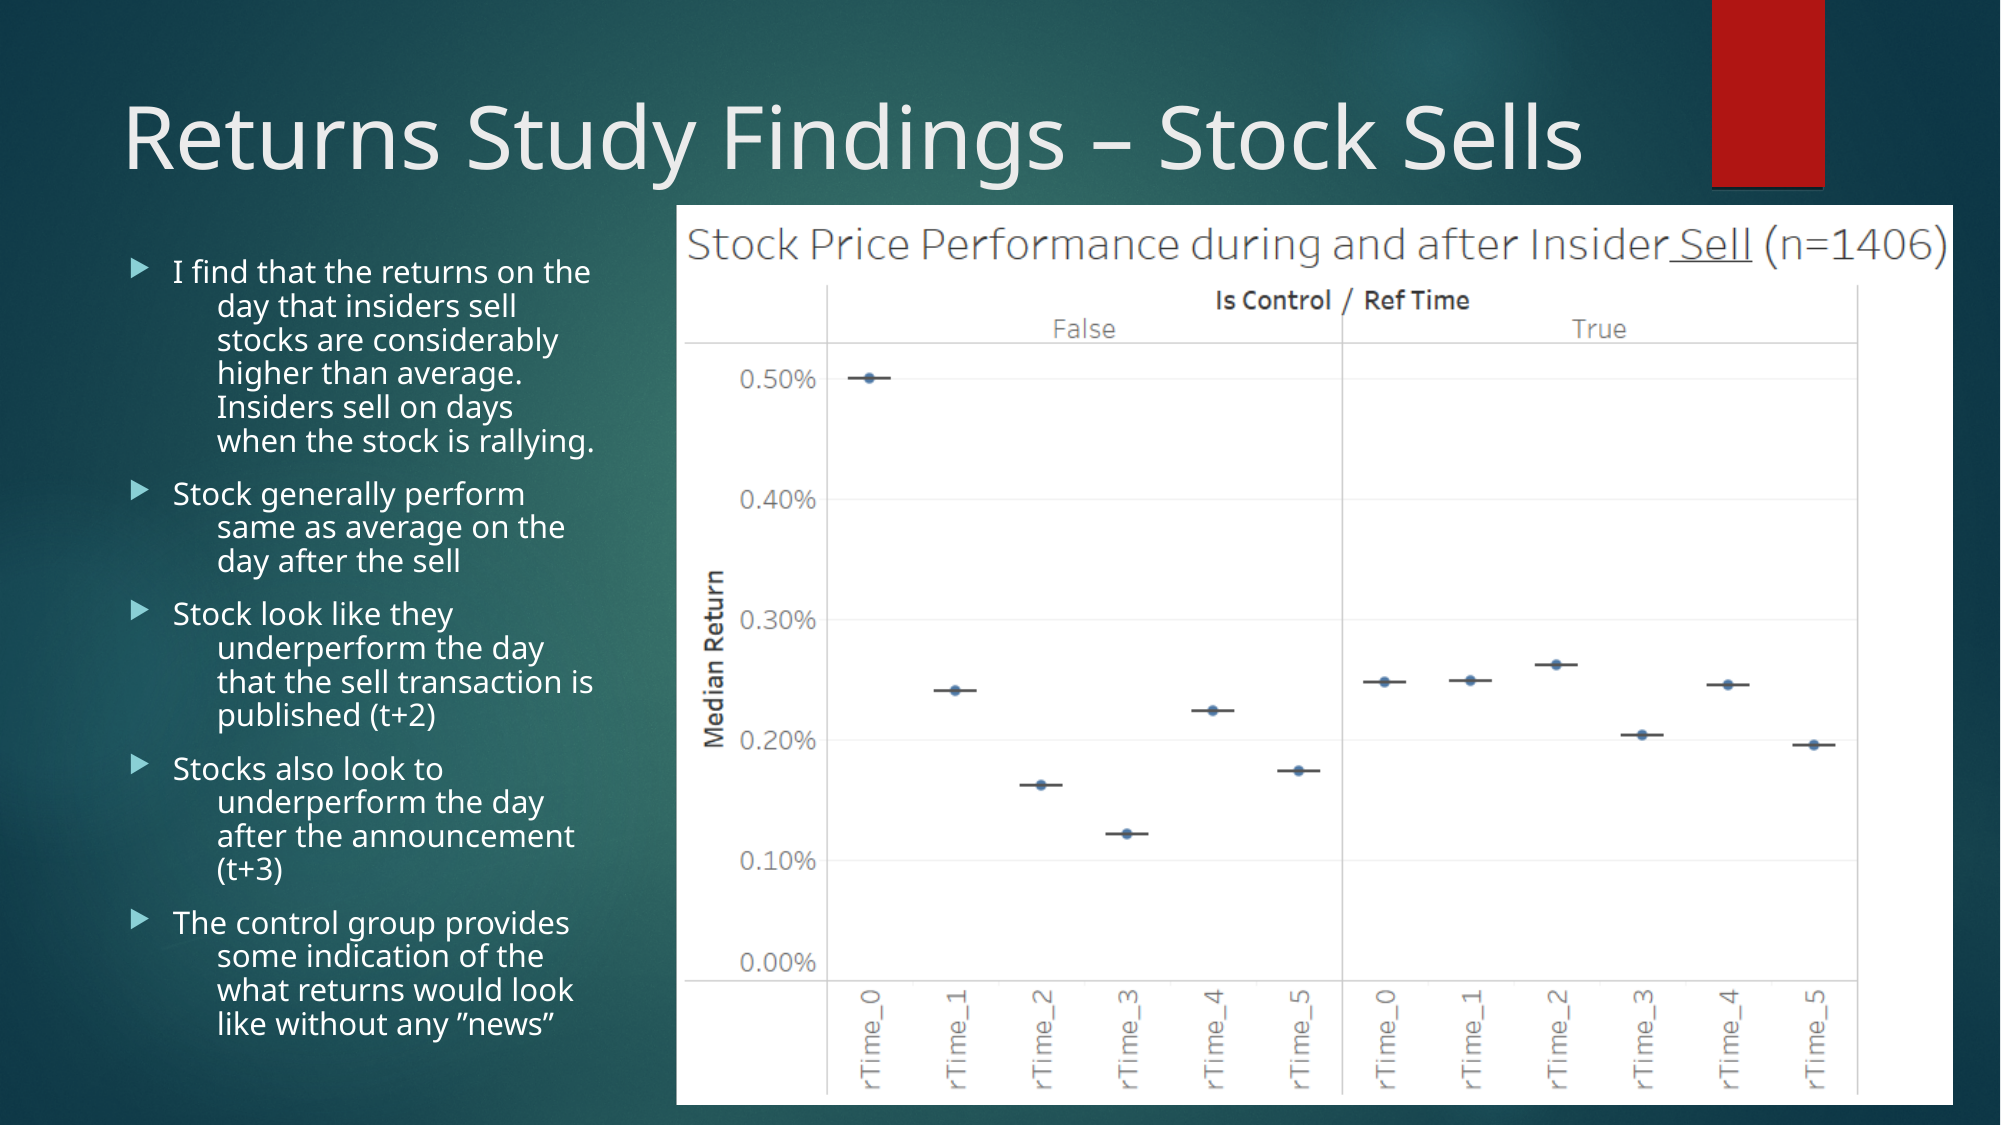

# Returns Study Findings – Stock Sells
I find that the returns on the day that insiders sell stocks are considerably higher than average. Insiders sell on days when the stock is rallying.
Stock generally perform same as average on the day after the sell
Stock look like they underperform the day that the sell transaction is published (t+2)
Stocks also look to underperform the day after the announcement (t+3)
The control group provides some indication of the what returns would look like without any ”news”